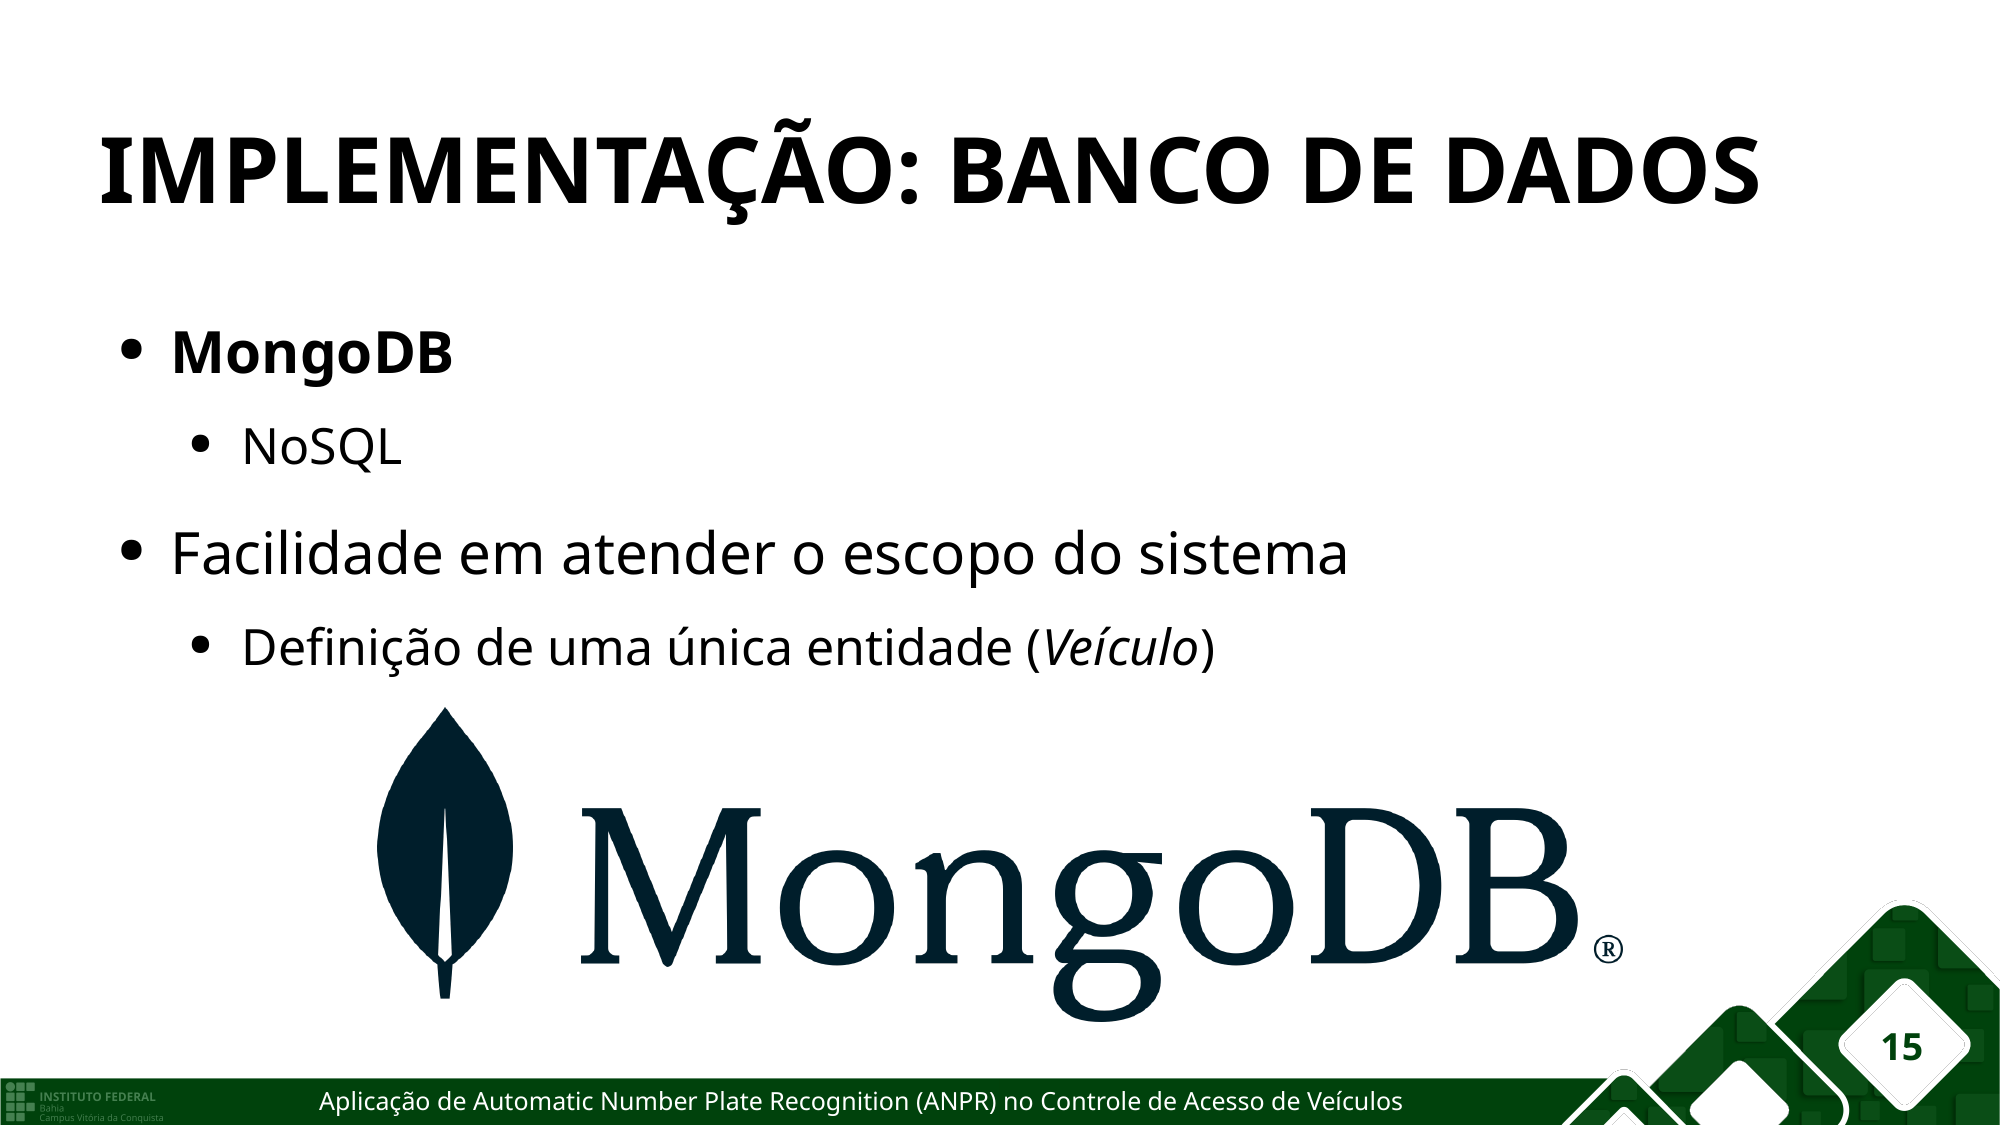

# IMPLEMENTAÇÃO: BANCO DE DADOS
MongoDB
NoSQL
Facilidade em atender o escopo do sistema
Definição de uma única entidade (Veículo)